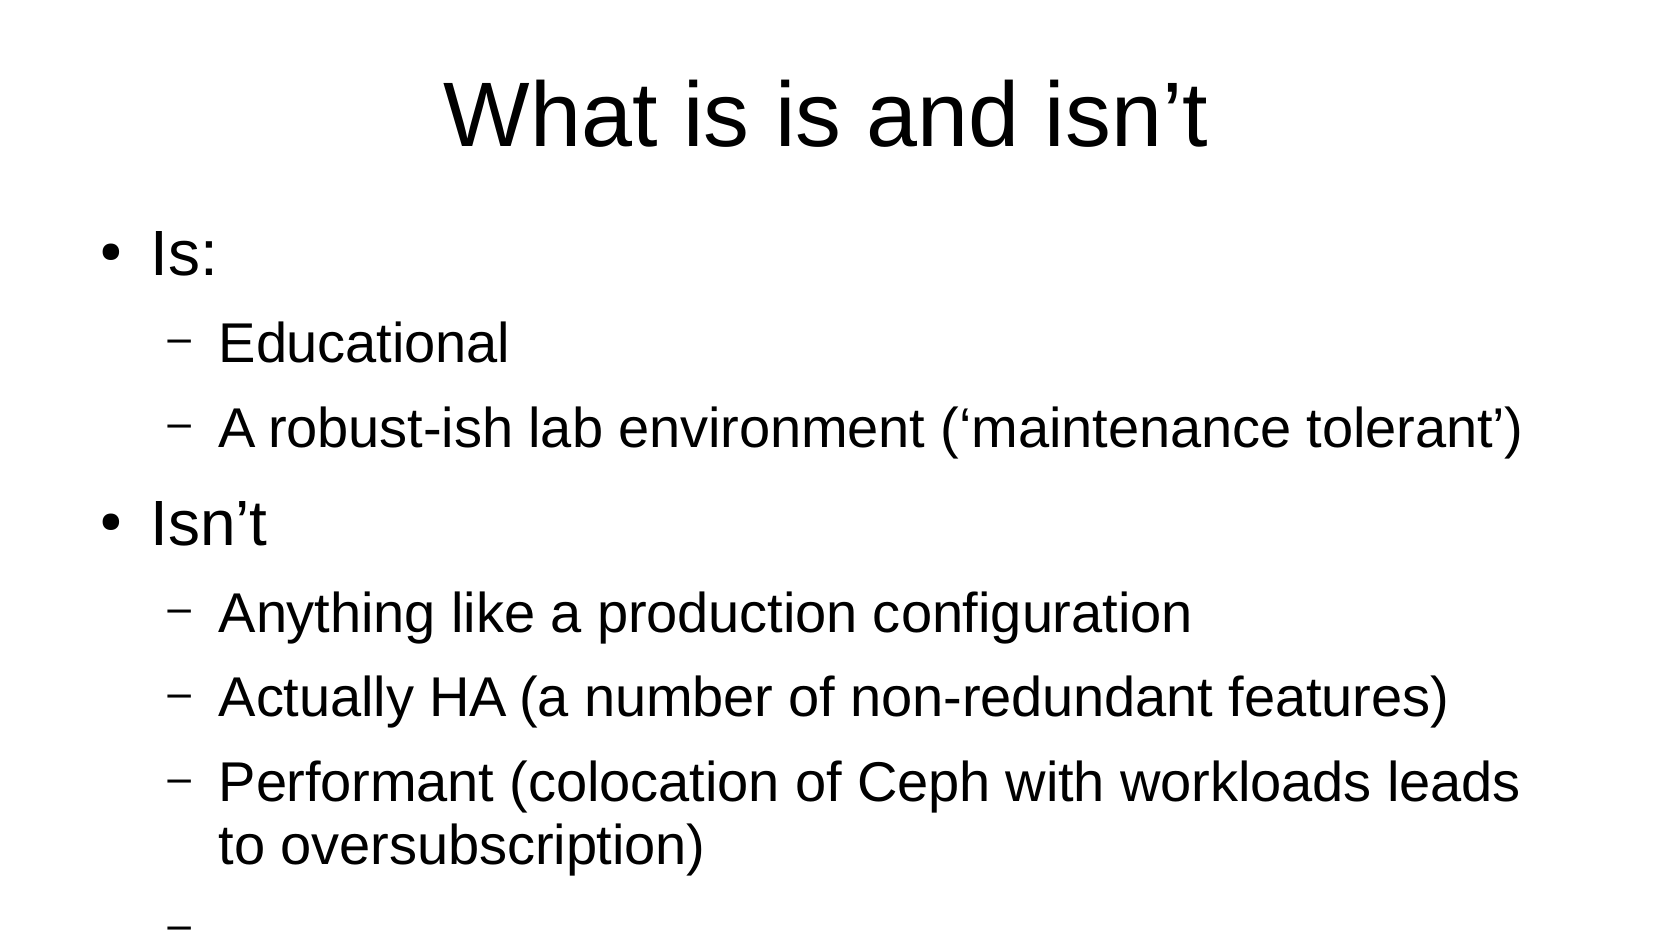

# What is is and isn’t
Is:
Educational
A robust-ish lab environment (‘maintenance tolerant’)
Isn’t
Anything like a production configuration
Actually HA (a number of non-redundant features)
Performant (colocation of Ceph with workloads leads to oversubscription)